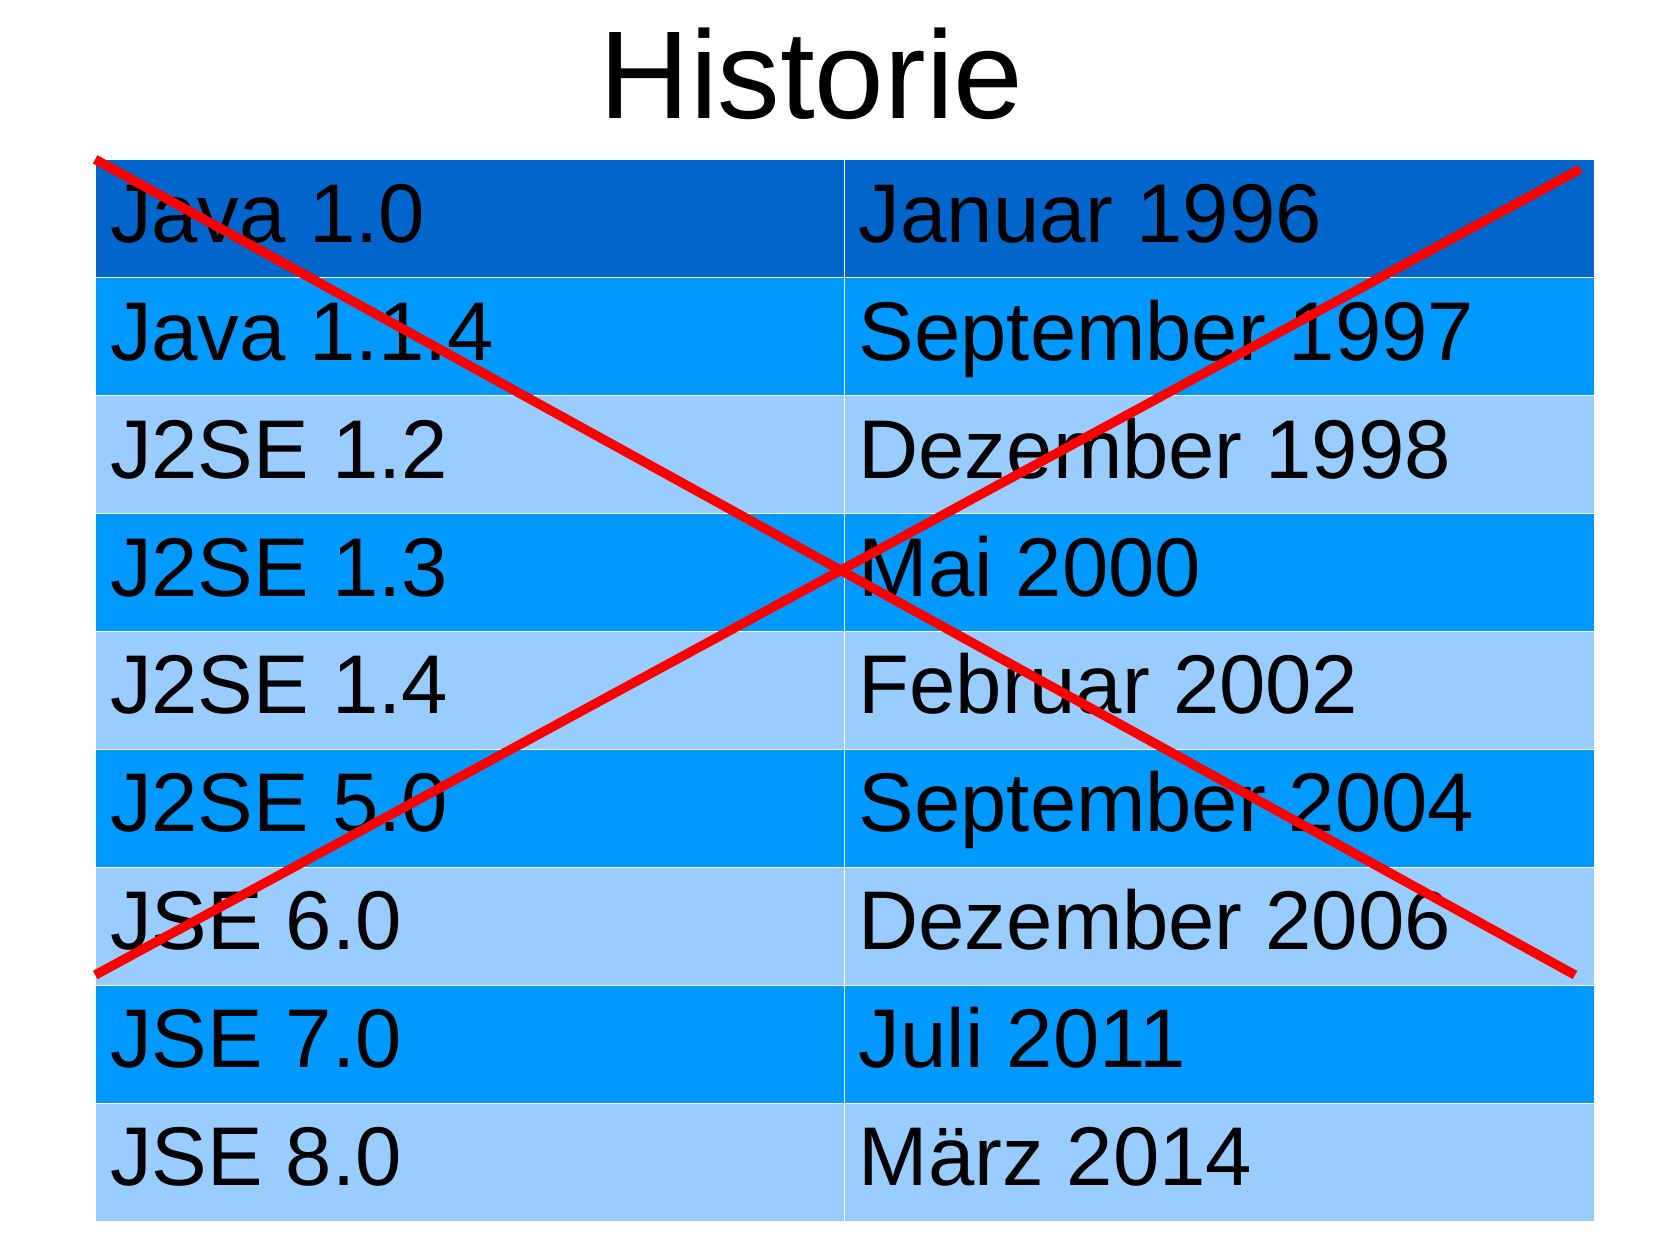

Historie
| Java 1.0 | Januar 1996 |
| --- | --- |
| Java 1.1.4 | September 1997 |
| J2SE 1.2 | Dezember 1998 |
| J2SE 1.3 | Mai 2000 |
| J2SE 1.4 | Februar 2002 |
| J2SE 5.0 | September 2004 |
| JSE 6.0 | Dezember 2006 |
| JSE 7.0 | Juli 2011 |
| JSE 8.0 | März 2014 |